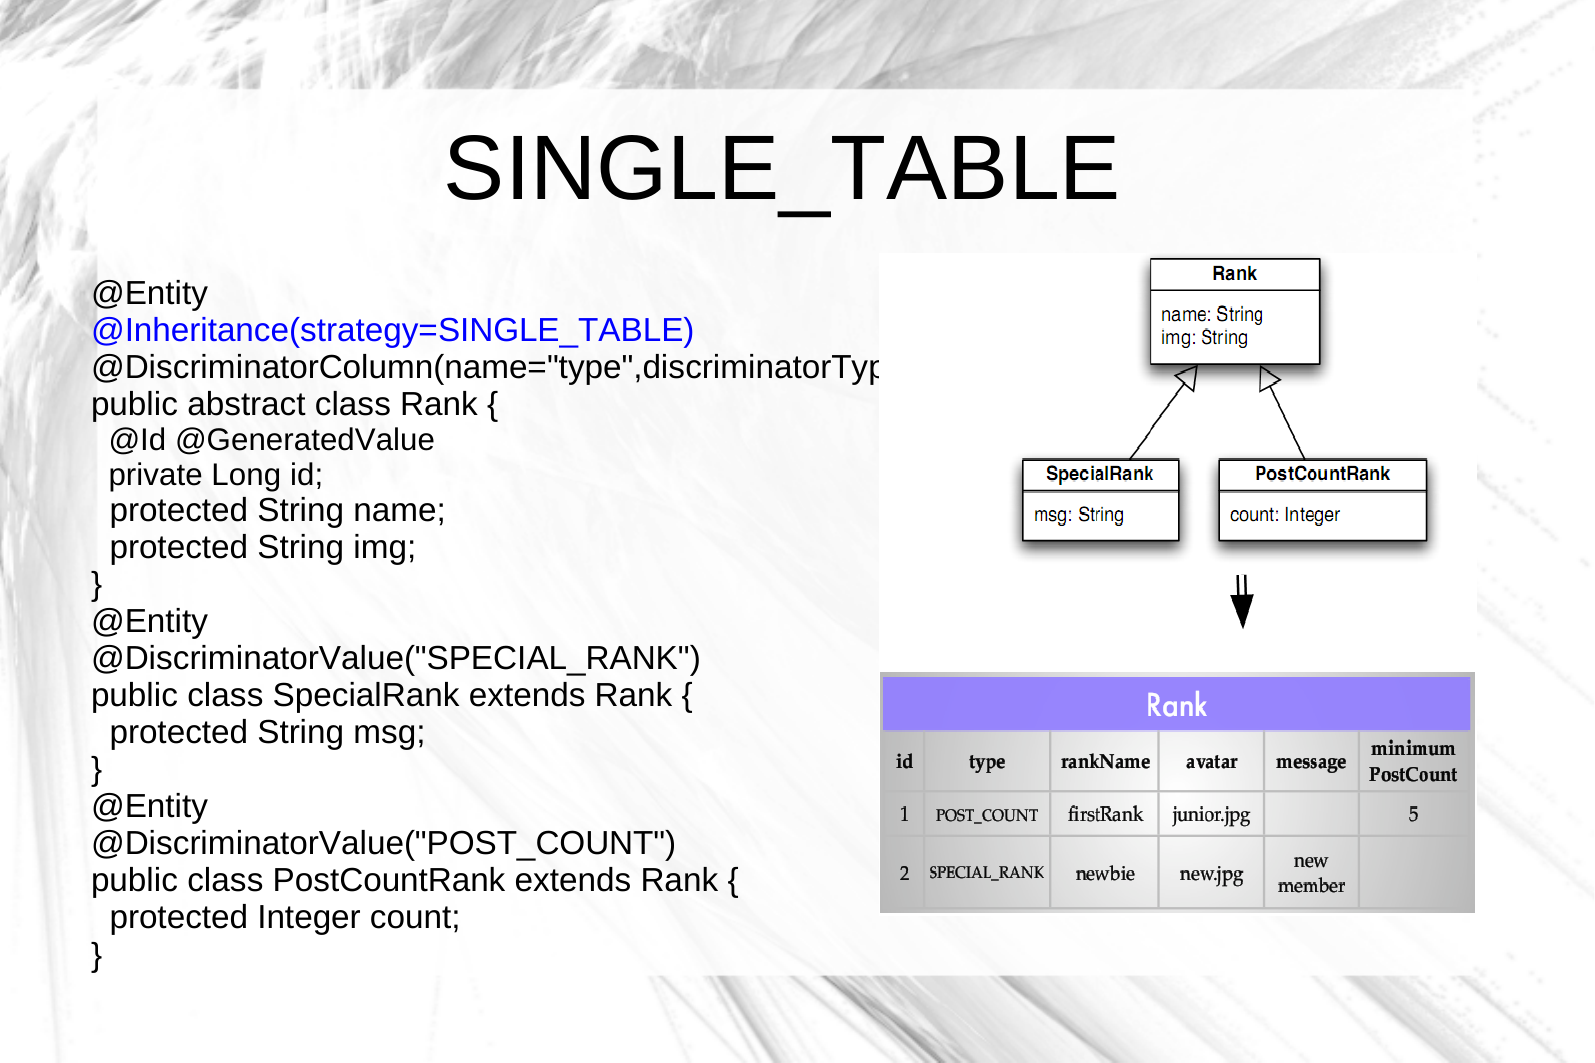

# SINGLE_TABLE
@Entity
@Inheritance(strategy=SINGLE_TABLE)
@DiscriminatorColumn(name="type",discriminatorType=STRING)
public abstract class Rank {
 @Id @GeneratedValue
 private Long id;
 protected String name;
 protected String img;
}
@Entity
@DiscriminatorValue("SPECIAL_RANK")
public class SpecialRank extends Rank {
 protected String msg;
}
@Entity
@DiscriminatorValue("POST_COUNT")
public class PostCountRank extends Rank {
 protected Integer count;
}